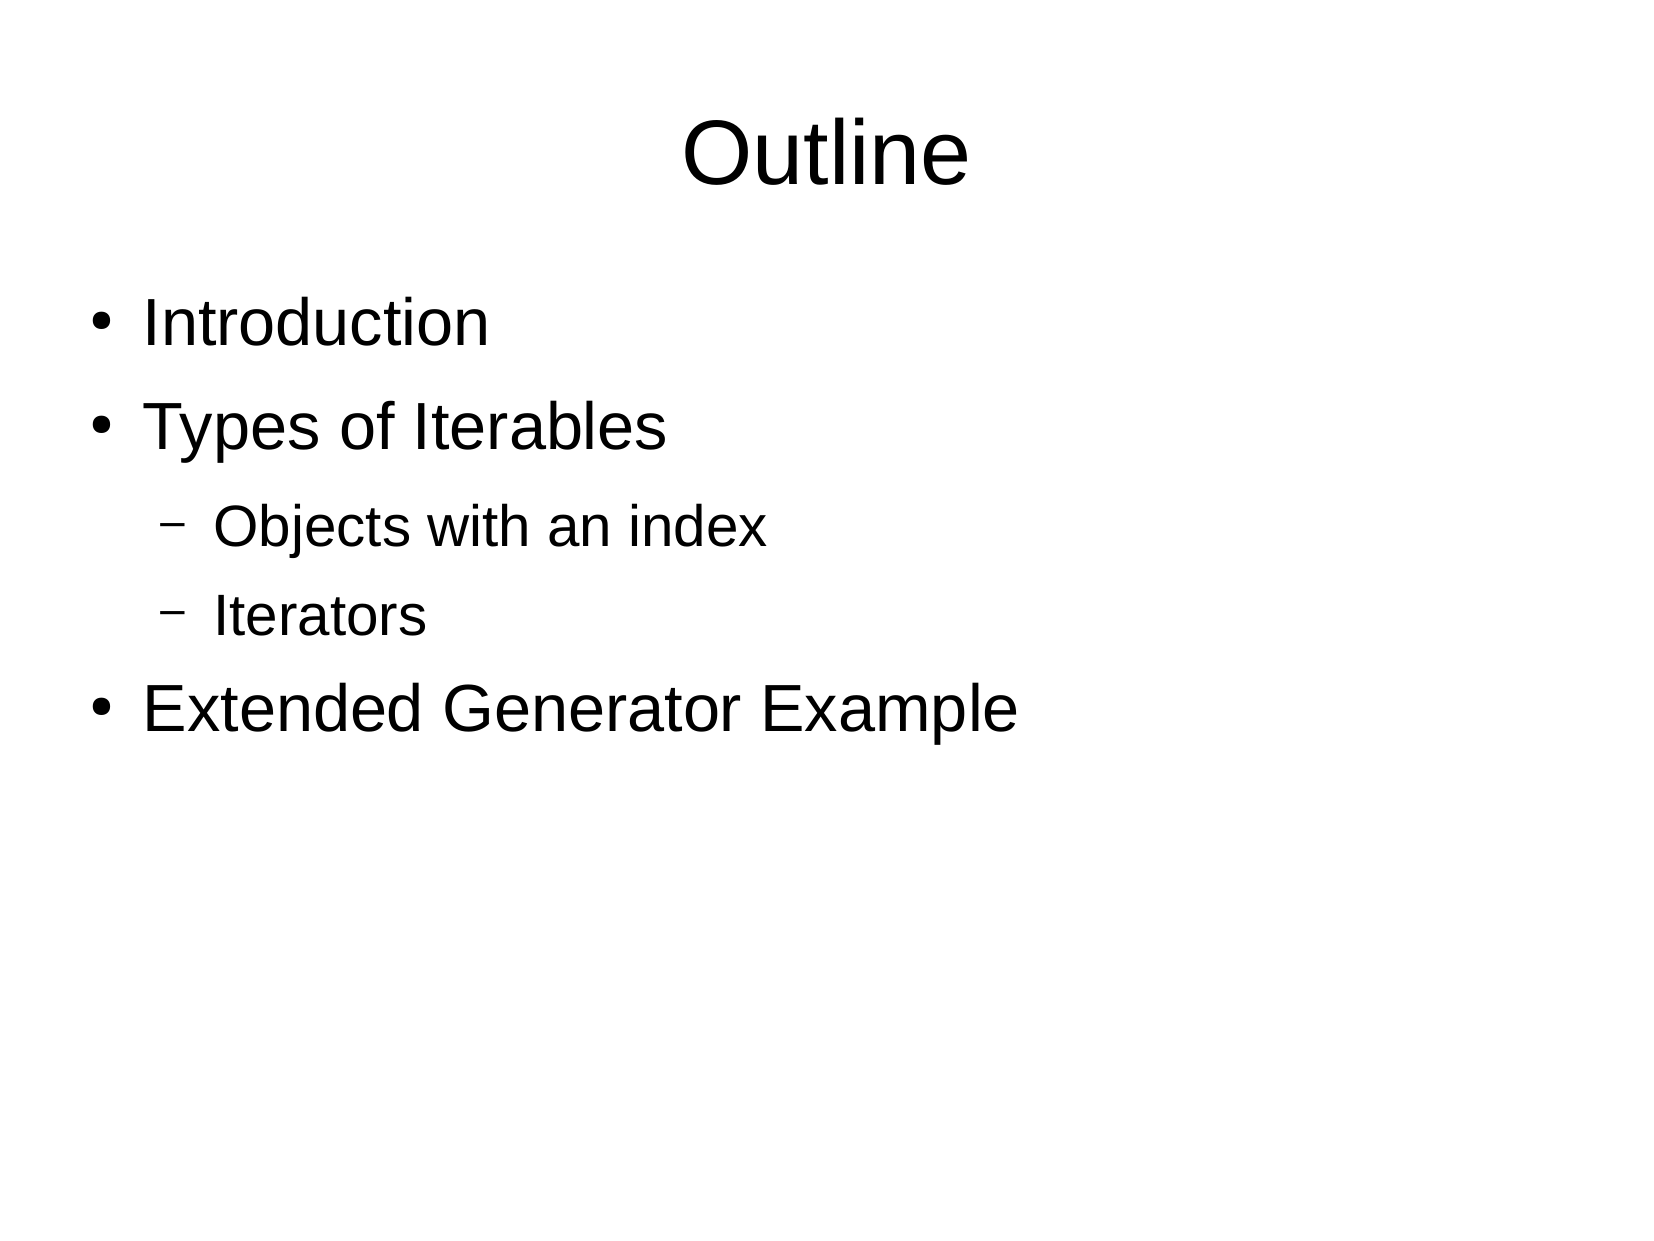

# Outline
Introduction
Types of Iterables
Objects with an index
Iterators
Extended Generator Example